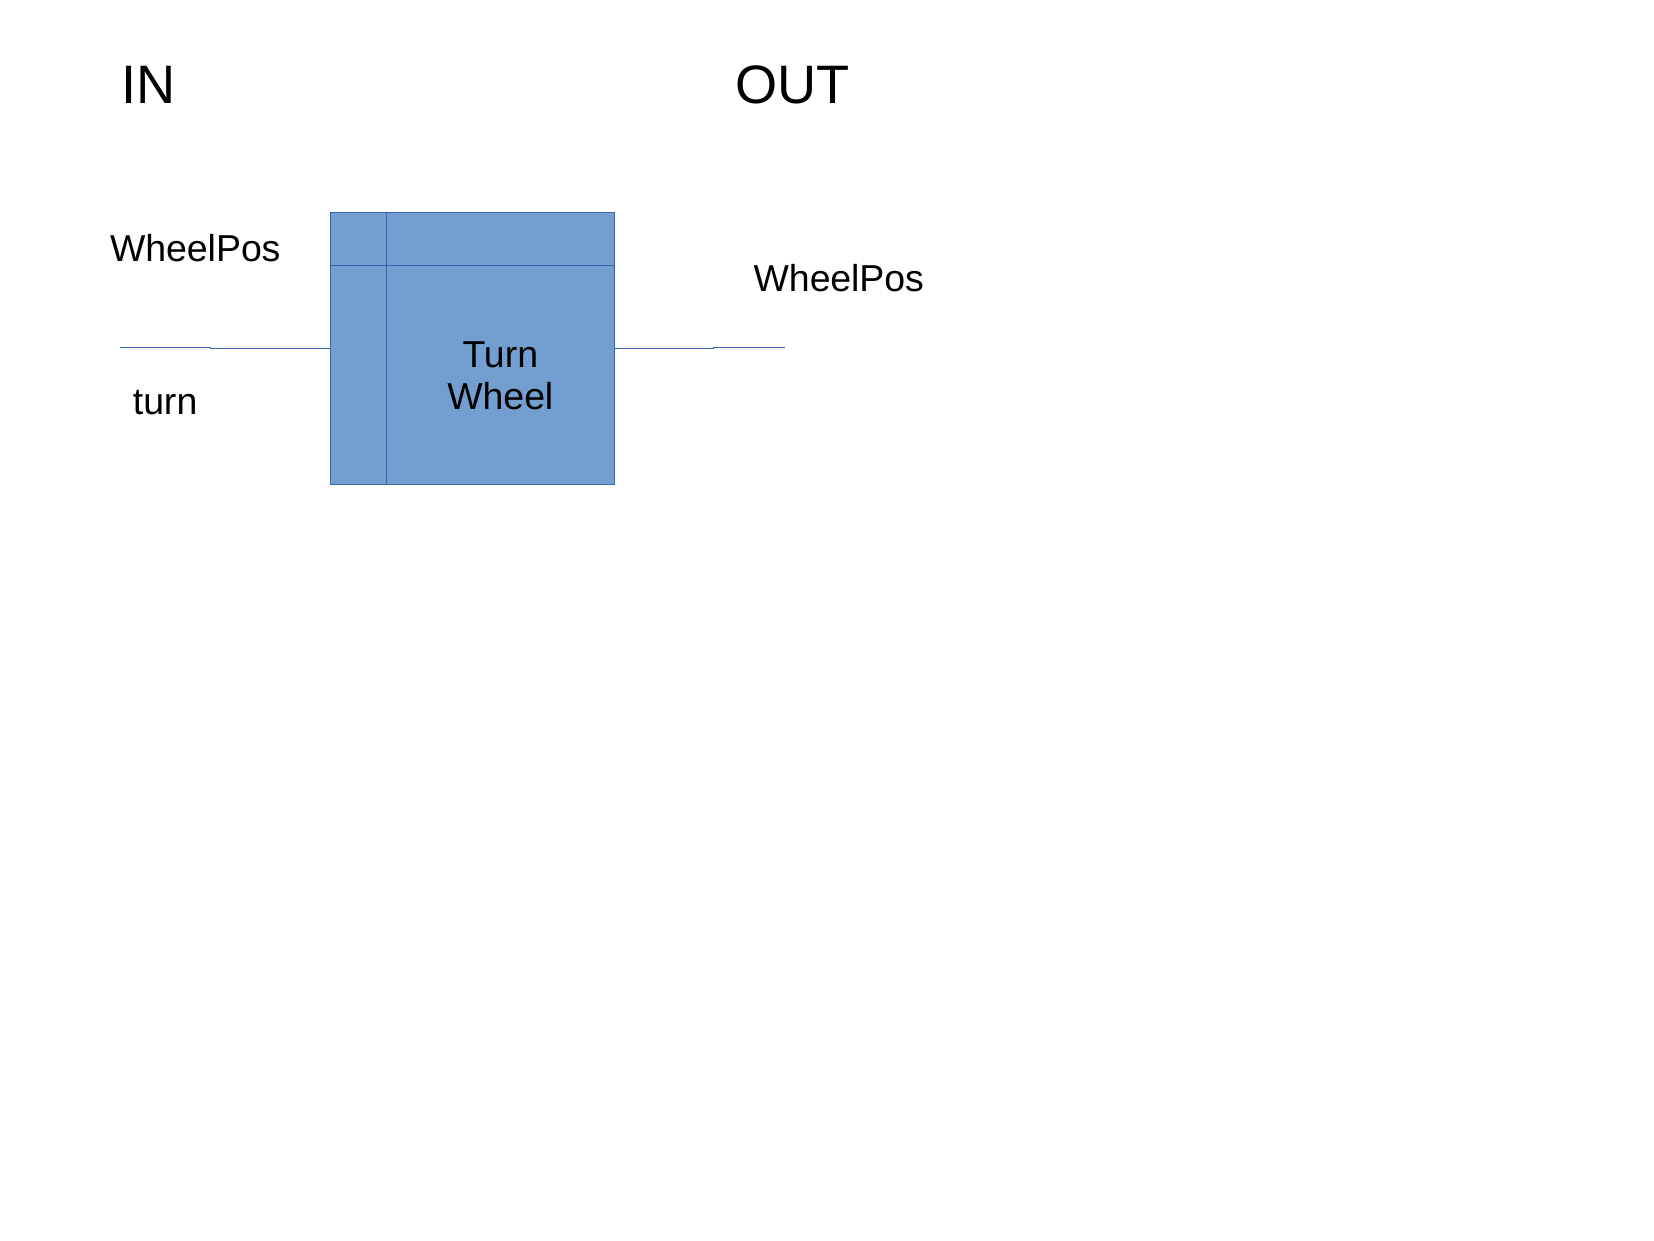

IN
OUT
Turn
Wheel
WheelPos
WheelPos
turn